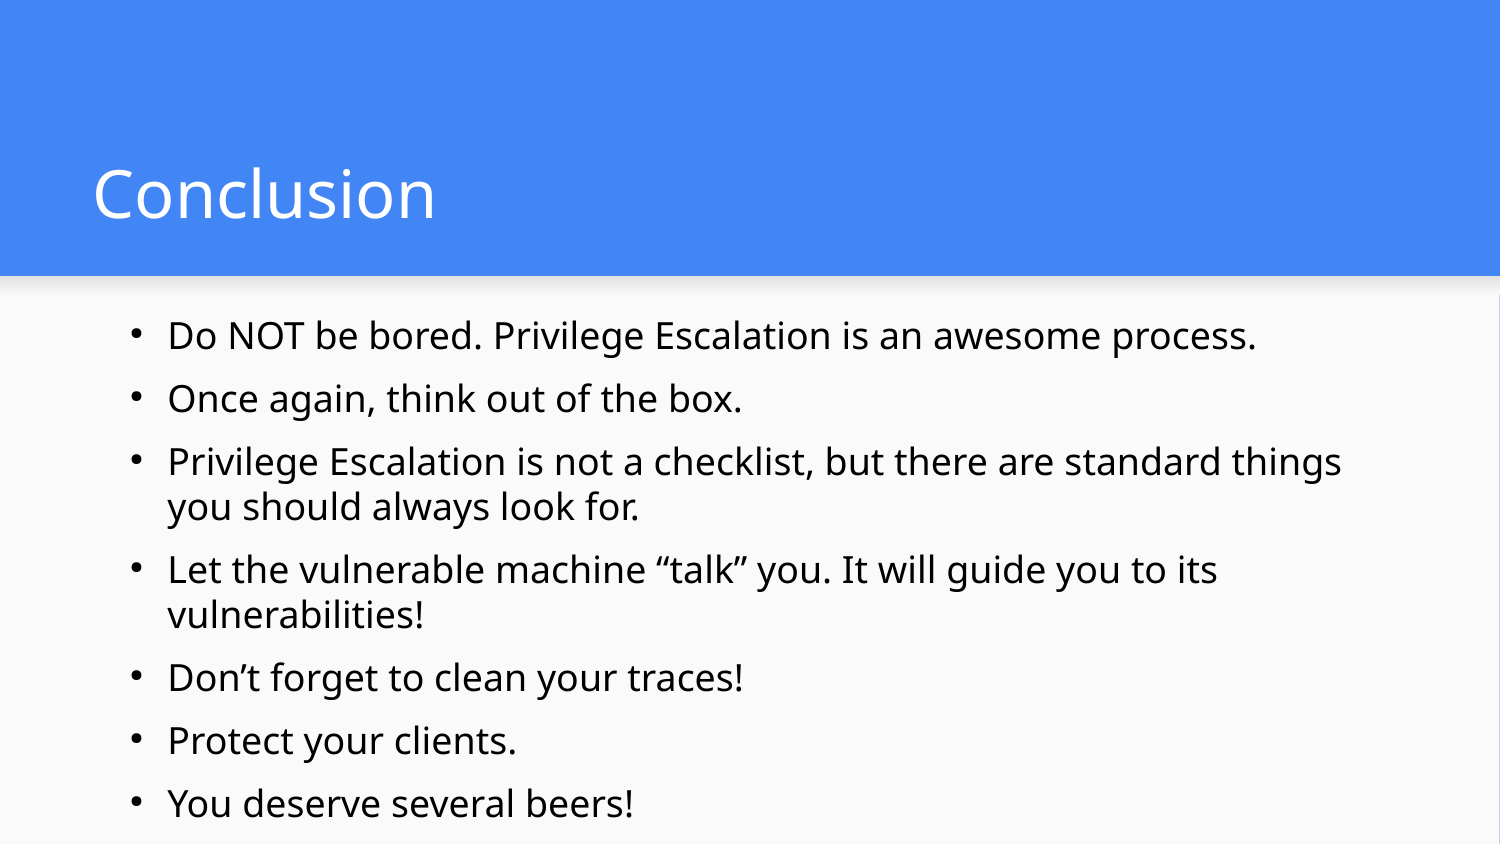

# Conclusion
Do NOT be bored. Privilege Escalation is an awesome process.
Once again, think out of the box.
Privilege Escalation is not a checklist, but there are standard things you should always look for.
Let the vulnerable machine “talk” you. It will guide you to its vulnerabilities!
Don’t forget to clean your traces!
Protect your clients.
You deserve several beers!